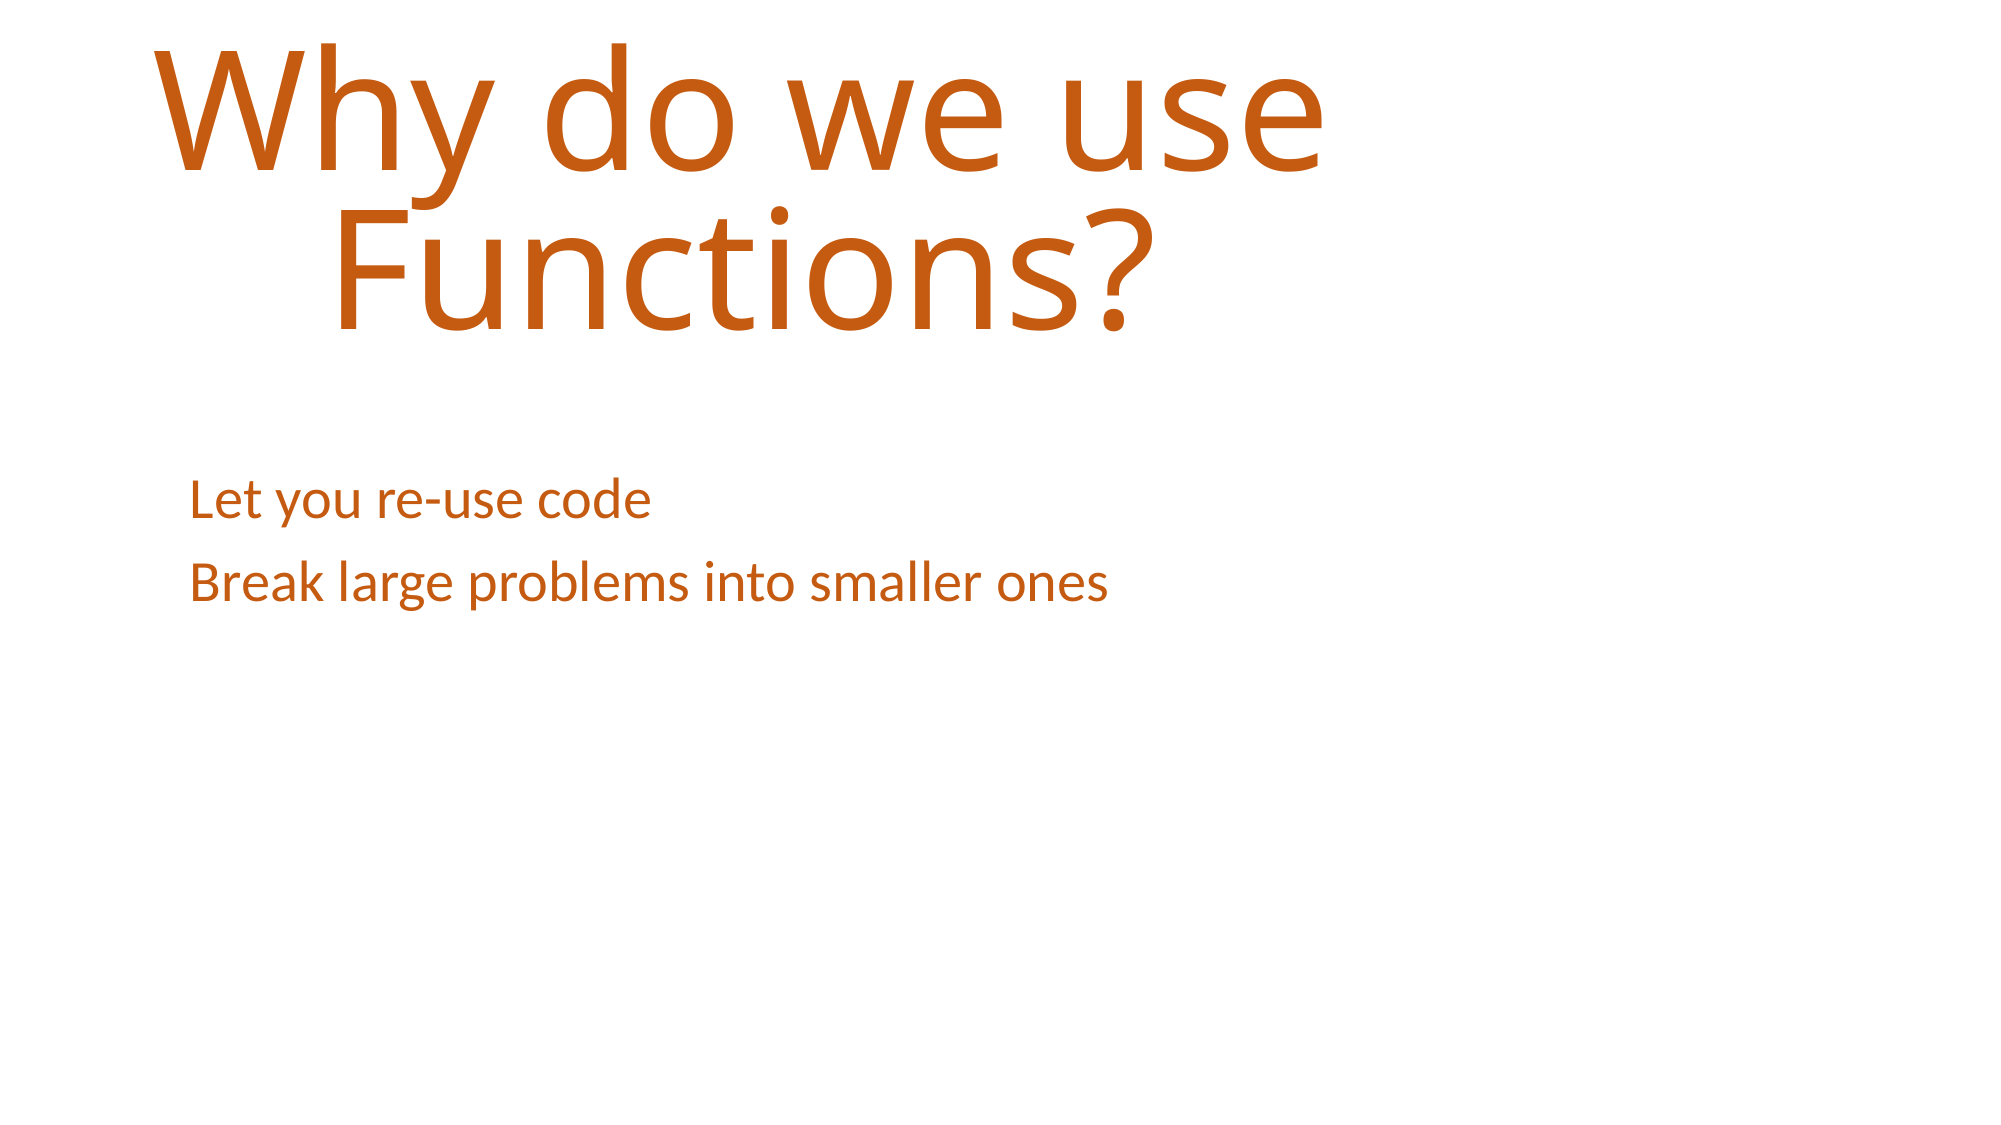

# Why do we use Functions?
Let you re-use code
Break large problems into smaller ones